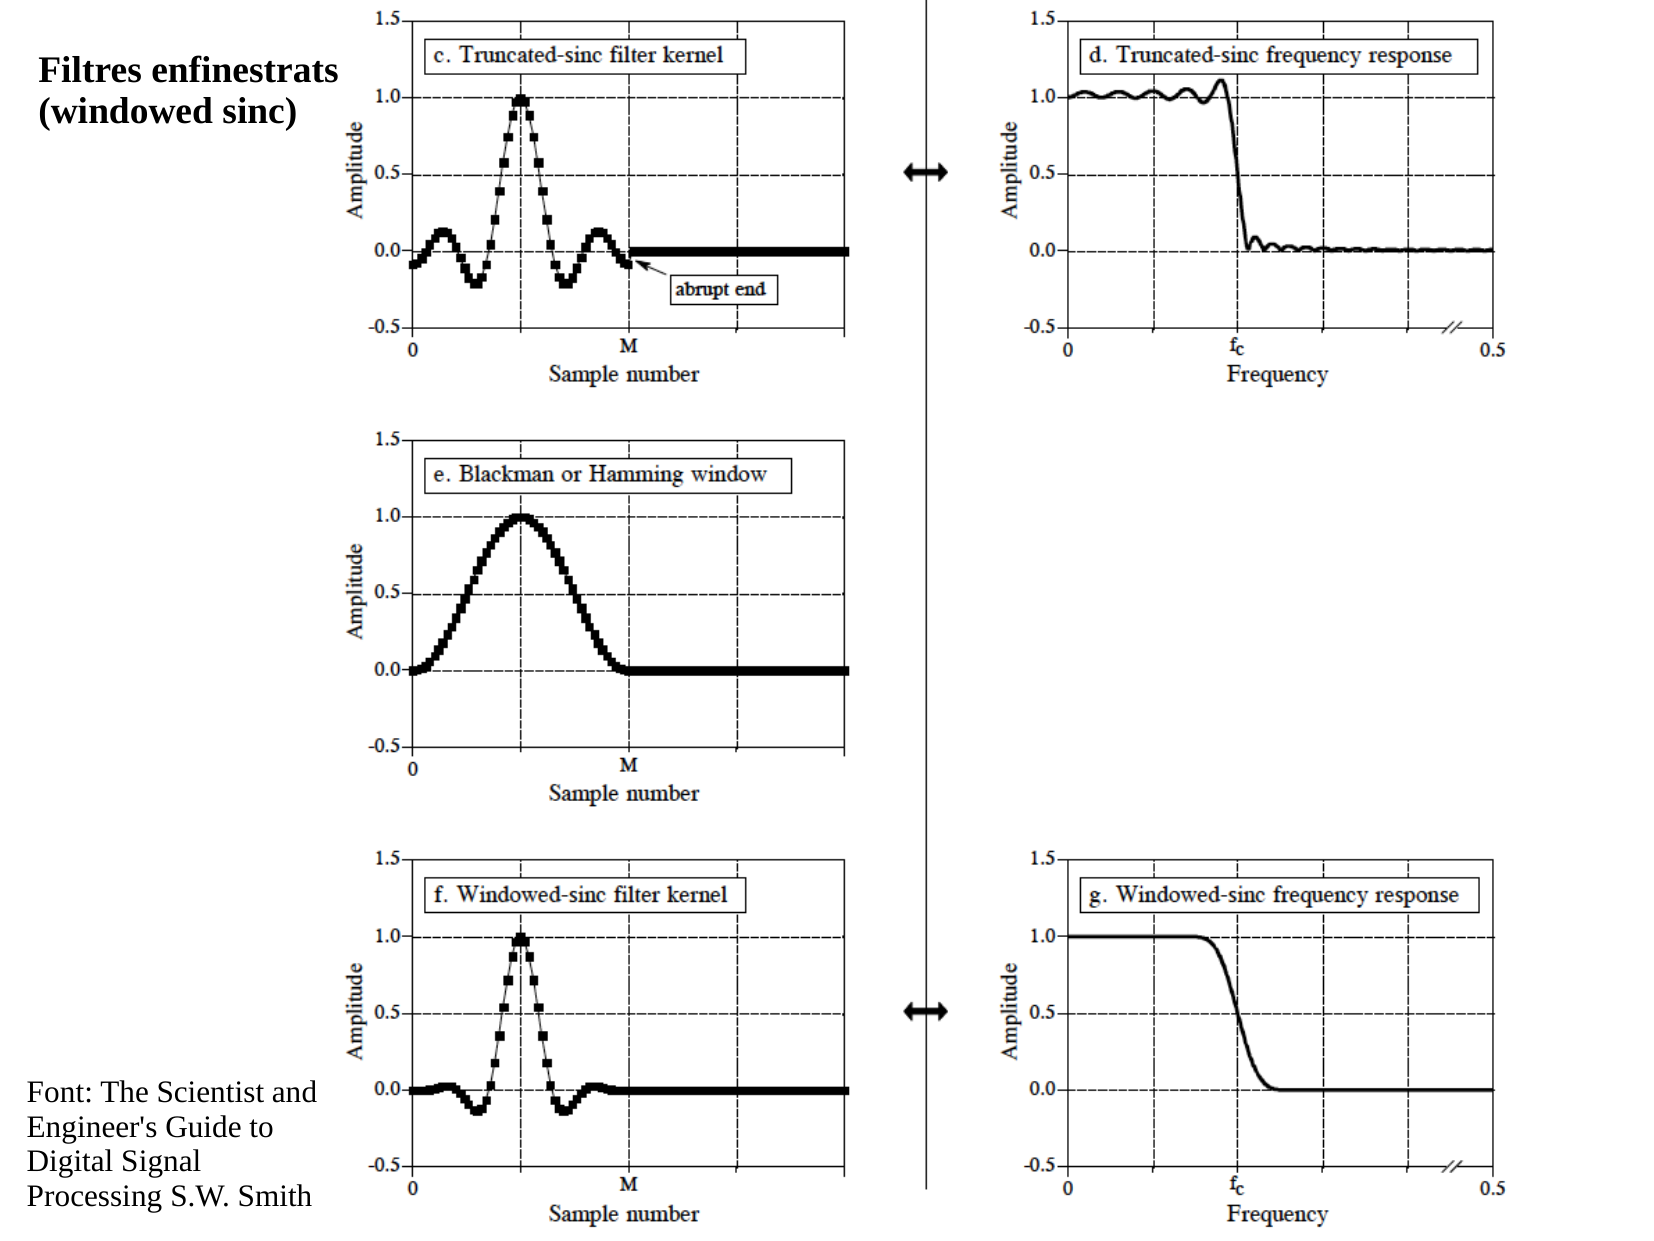

Filtres enfinestrats (windowed sinc)
Font: The Scientist and Engineer's Guide to Digital Signal Processing S.W. Smith